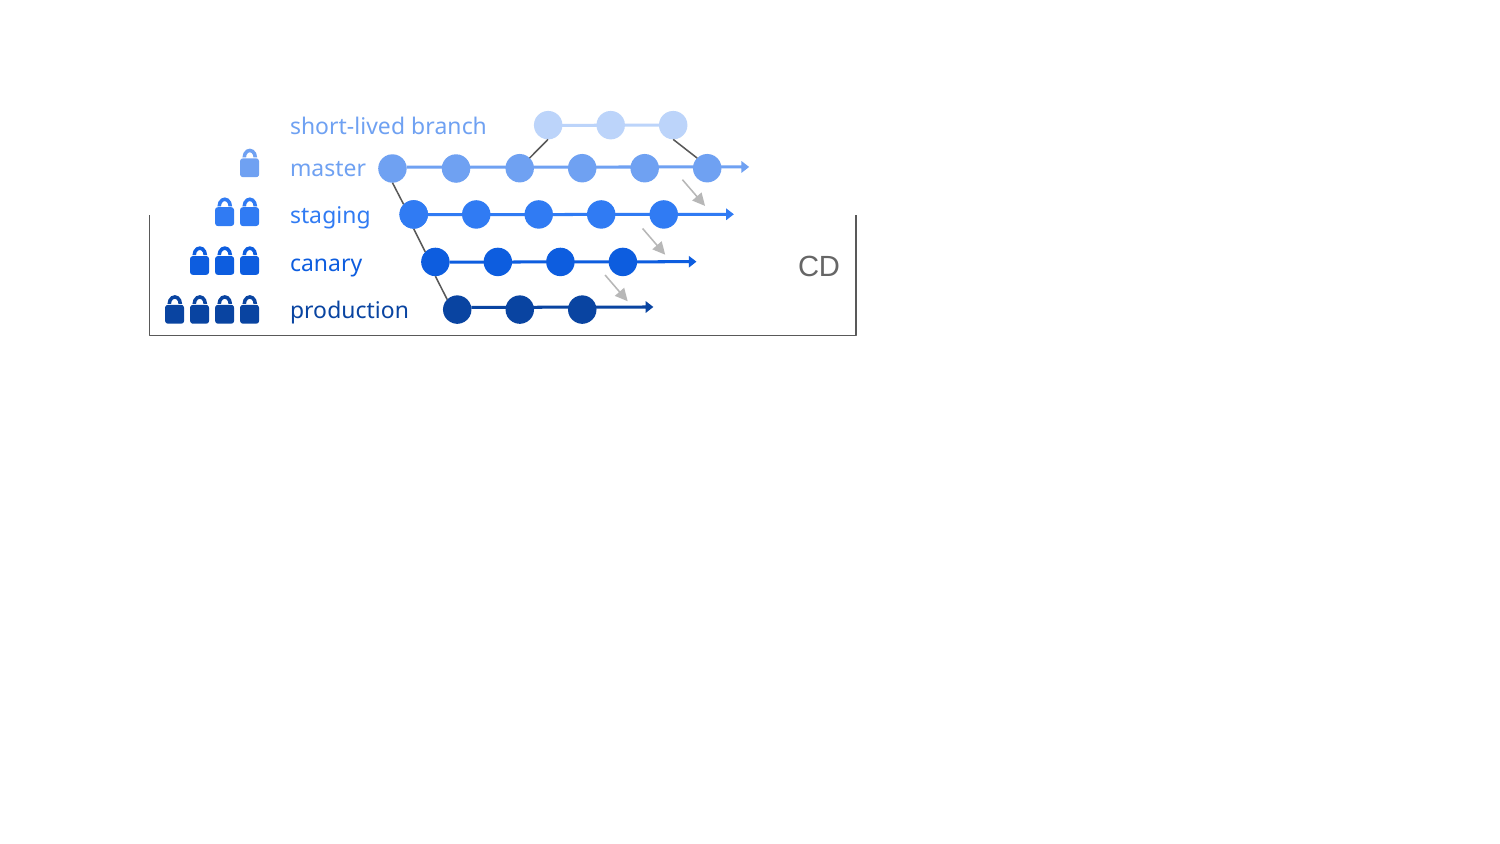

short-lived branch
master
staging
CD
canary
production